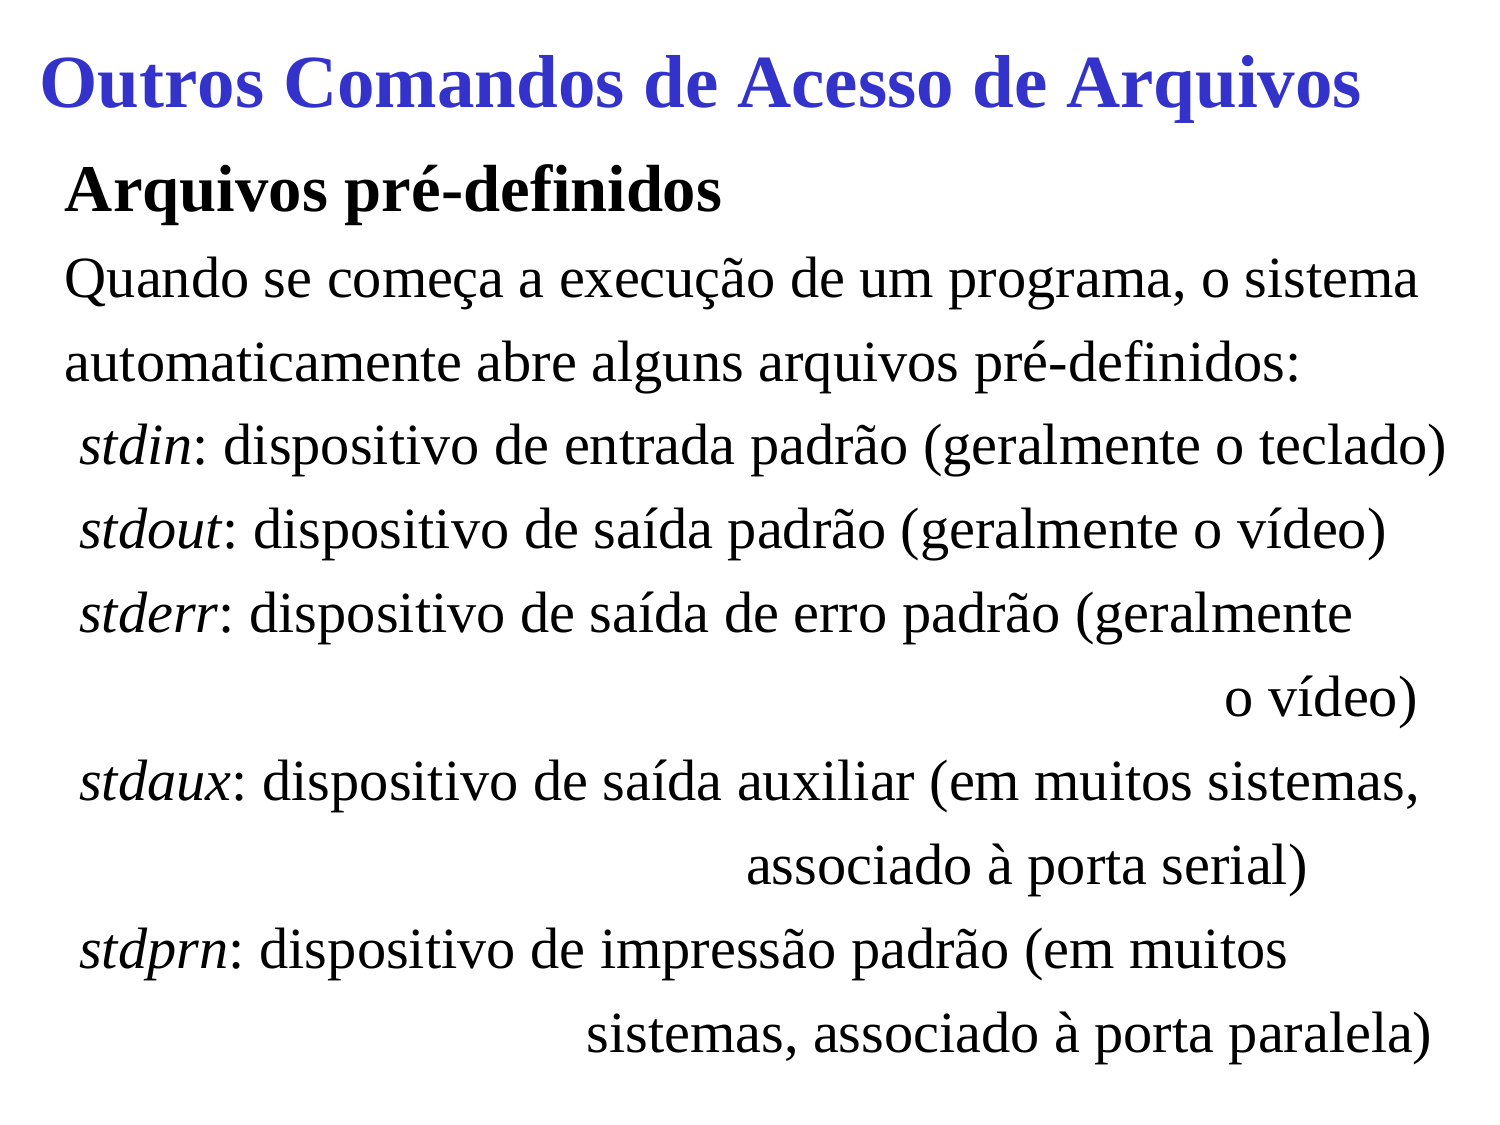

Outros Comandos de Acesso de Arquivos
Arquivos pré-definidos
Quando se começa a execução de um programa, o sistema
automaticamente abre alguns arquivos pré-definidos:
 stdin: dispositivo de entrada padrão (geralmente o teclado)
 stdout: dispositivo de saída padrão (geralmente o vídeo)
 stderr: dispositivo de saída de erro padrão (geralmente
 o vídeo)
 stdaux: dispositivo de saída auxiliar (em muitos sistemas,
 associado à porta serial)
 stdprn: dispositivo de impressão padrão (em muitos
 sistemas, associado à porta paralela)